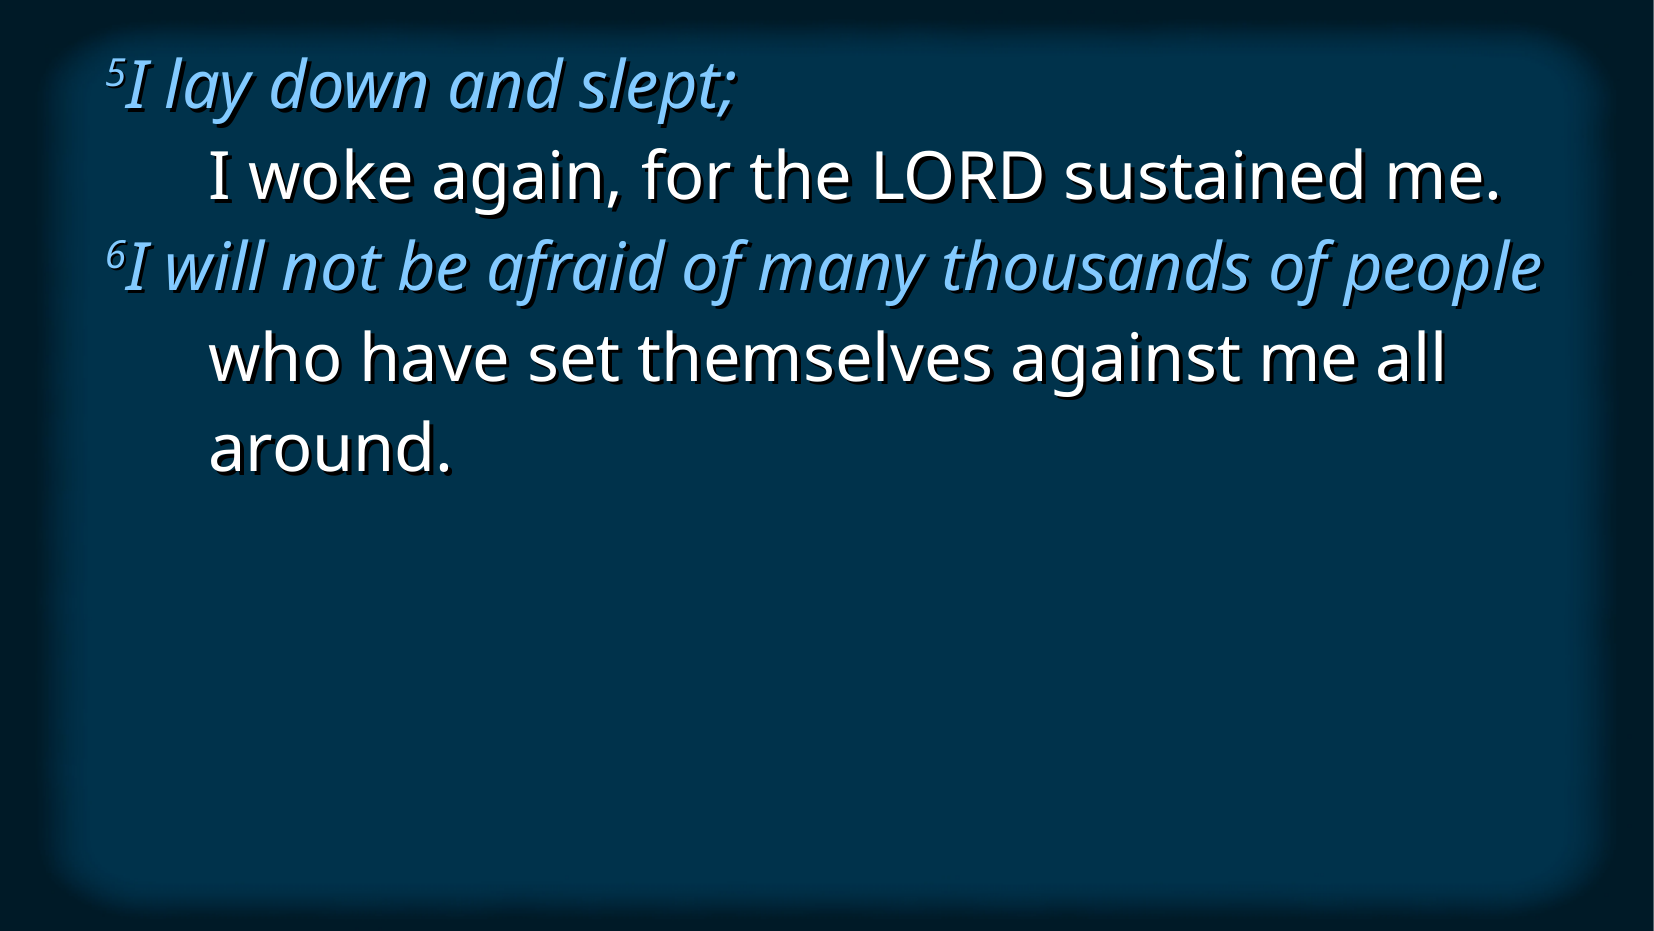

5I lay down and slept;
 I woke again, for the Lord sustained me.
6I will not be afraid of many thousands of people
 who have set themselves against me all
 around.